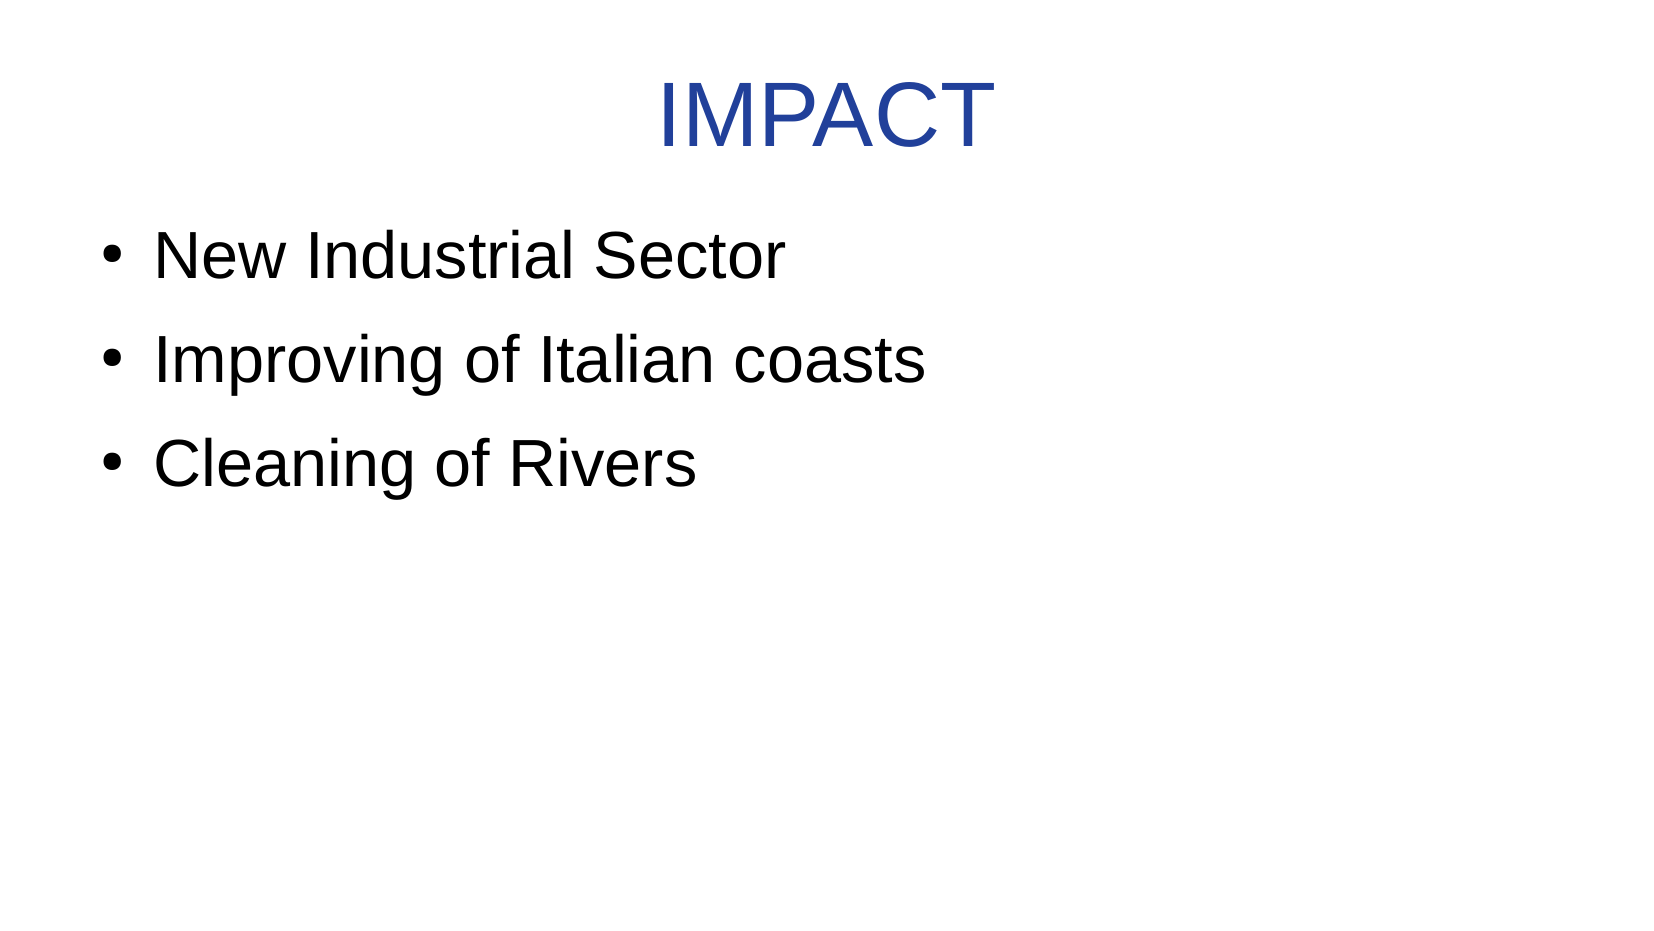

# IMPACT
New Industrial Sector
Improving of Italian coasts
Cleaning of Rivers